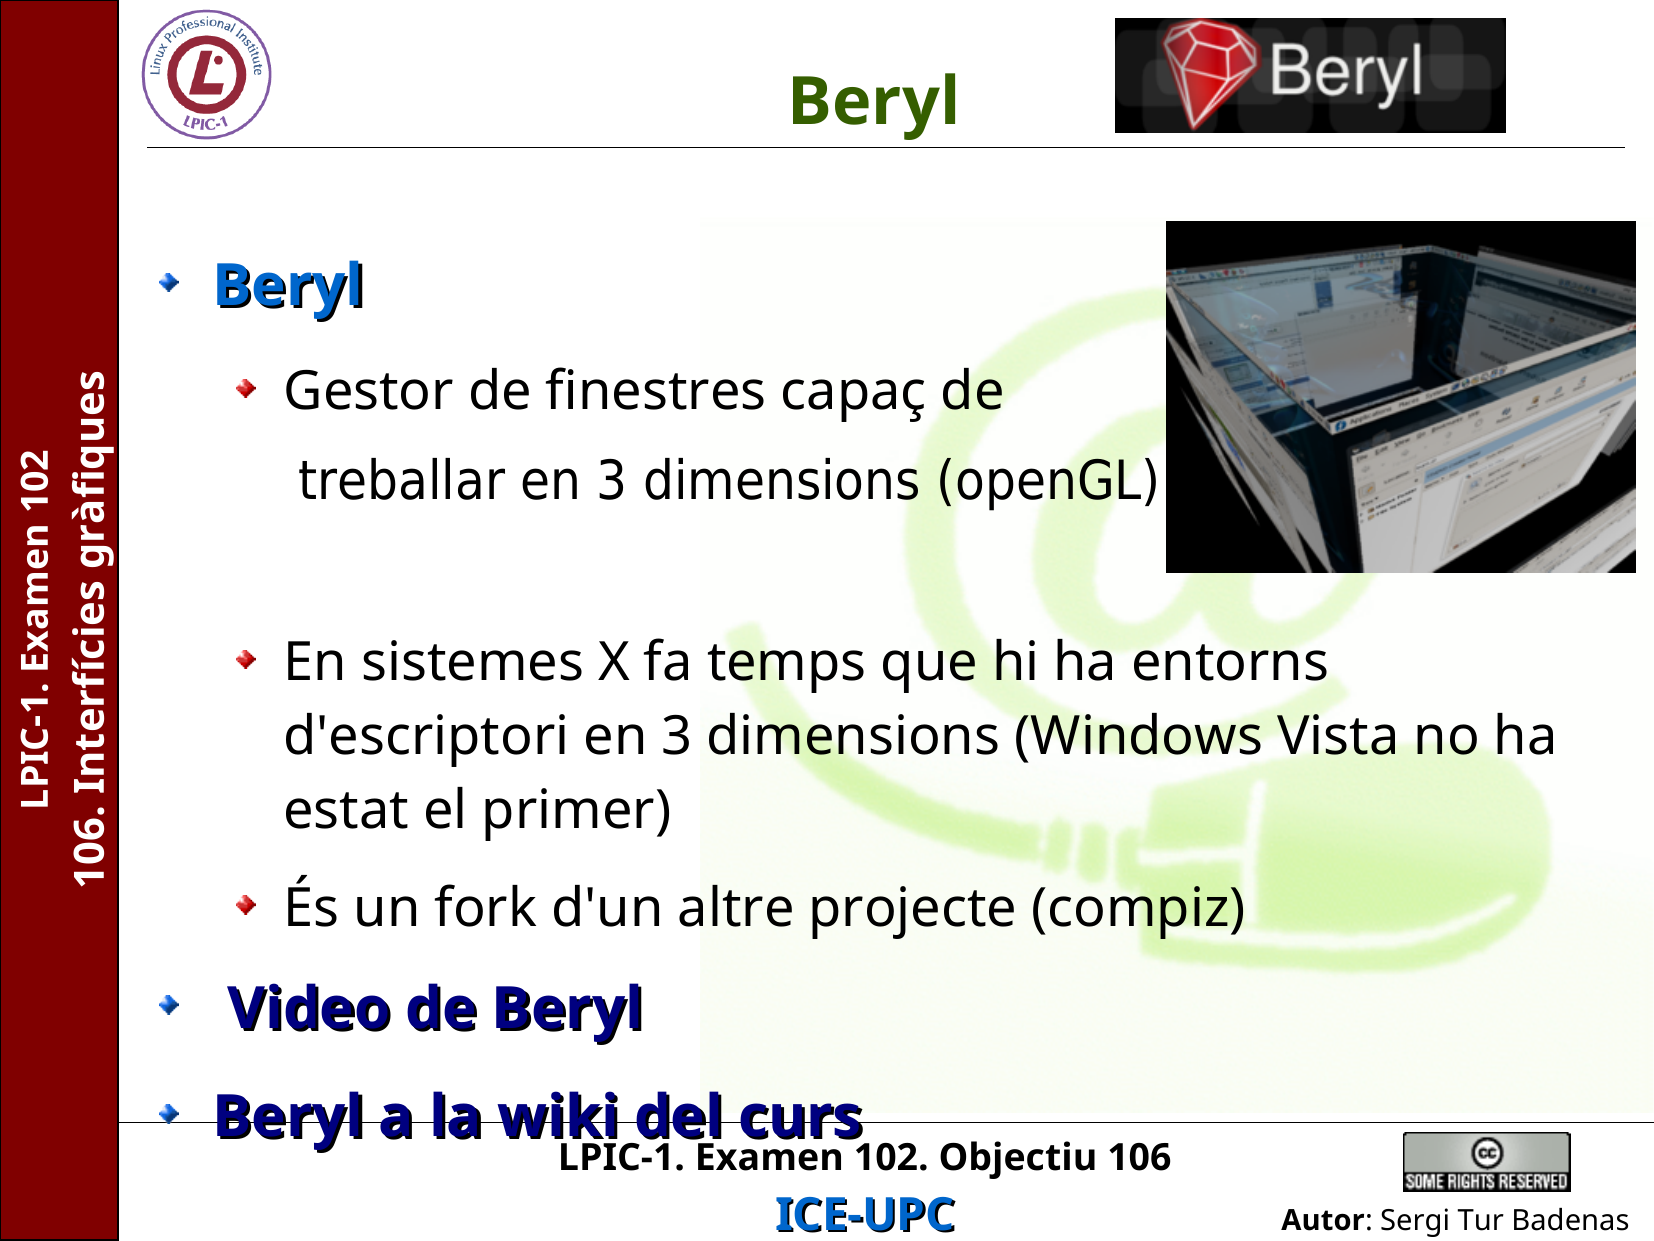

# Beryl
Beryl
Gestor de finestres capaç de
 treballar en 3 dimensions (openGL)
En sistemes X fa temps que hi ha entorns d'escriptori en 3 dimensions (Windows Vista no ha estat el primer)
És un fork d'un altre projecte (compiz)
 Video de Beryl
Beryl a la wiki del curs